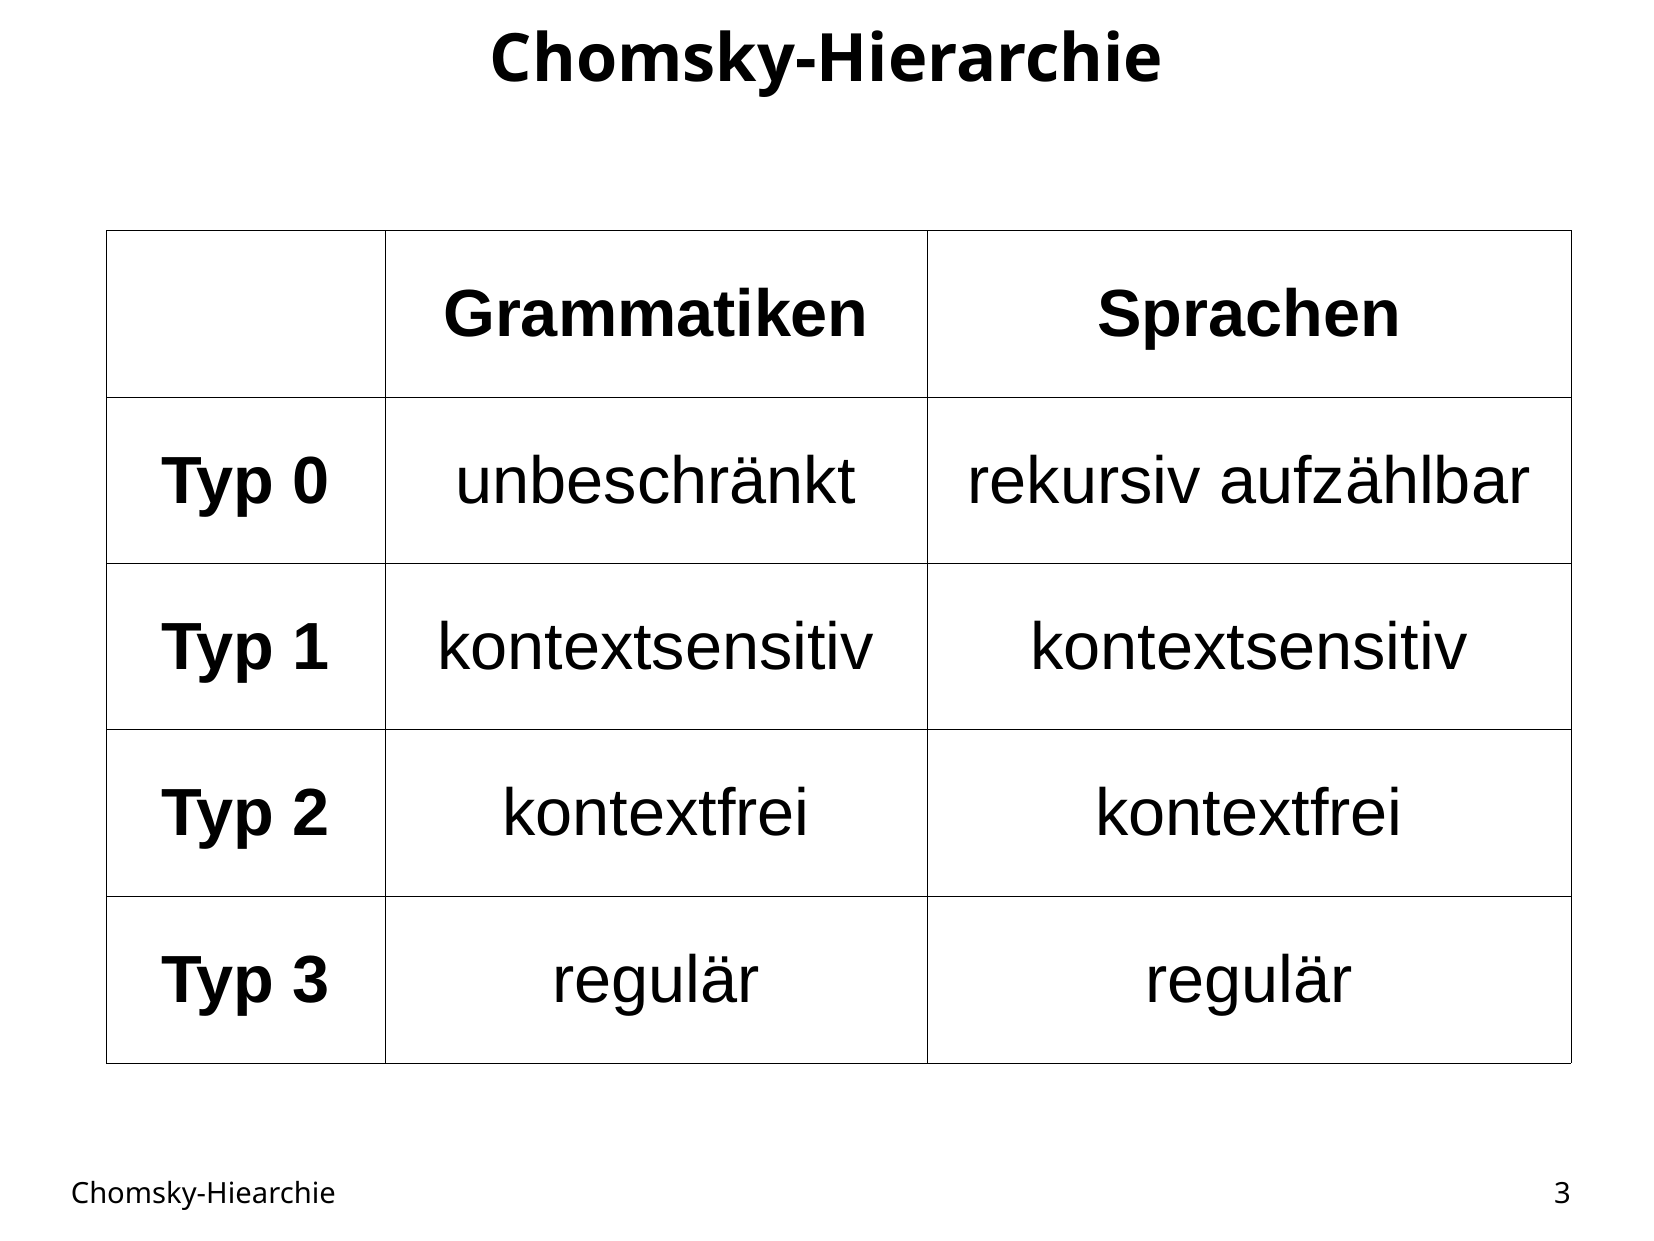

# Chomsky-Hierarchie
| | Grammatiken | Sprachen |
| --- | --- | --- |
| Typ 0 | unbeschränkt | rekursiv aufzählbar |
| Typ 1 | kontextsensitiv | kontextsensitiv |
| Typ 2 | kontextfrei | kontextfrei |
| Typ 3 | regulär | regulär |
Chomsky-Hiearchie
3